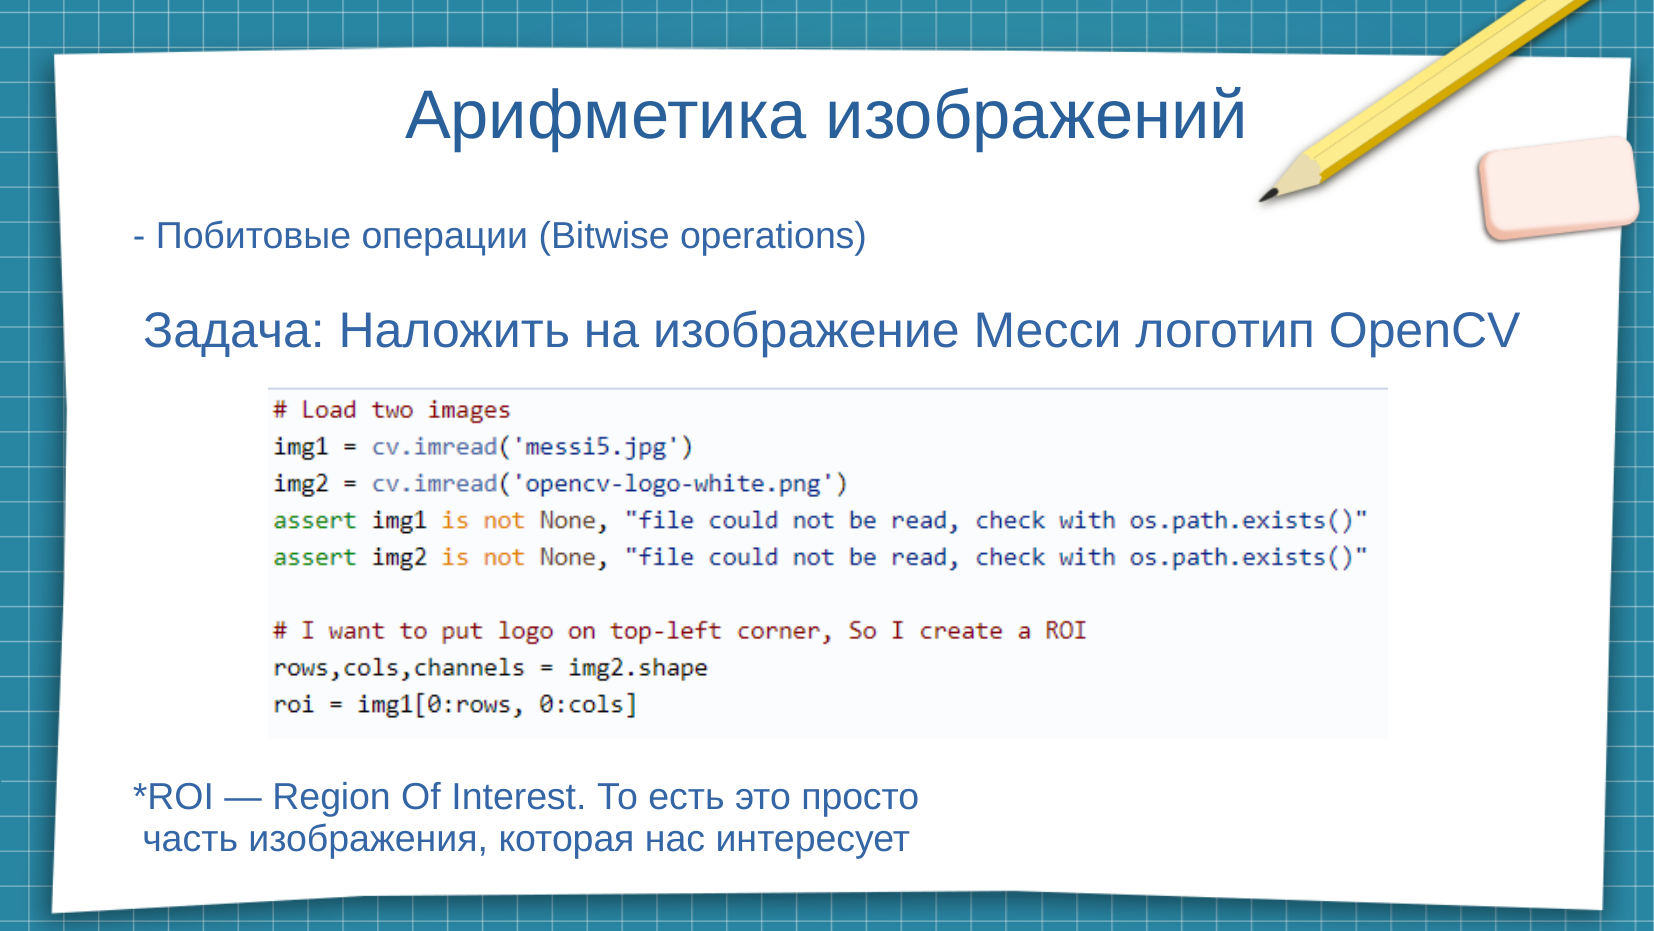

# Арифметика изображений
- Побитовые операции (Bitwise operations)
Задача: Наложить на изображение Месси логотип OpenCV
*ROI — Region Of Interest. То есть это просто часть изображения, которая нас интересует